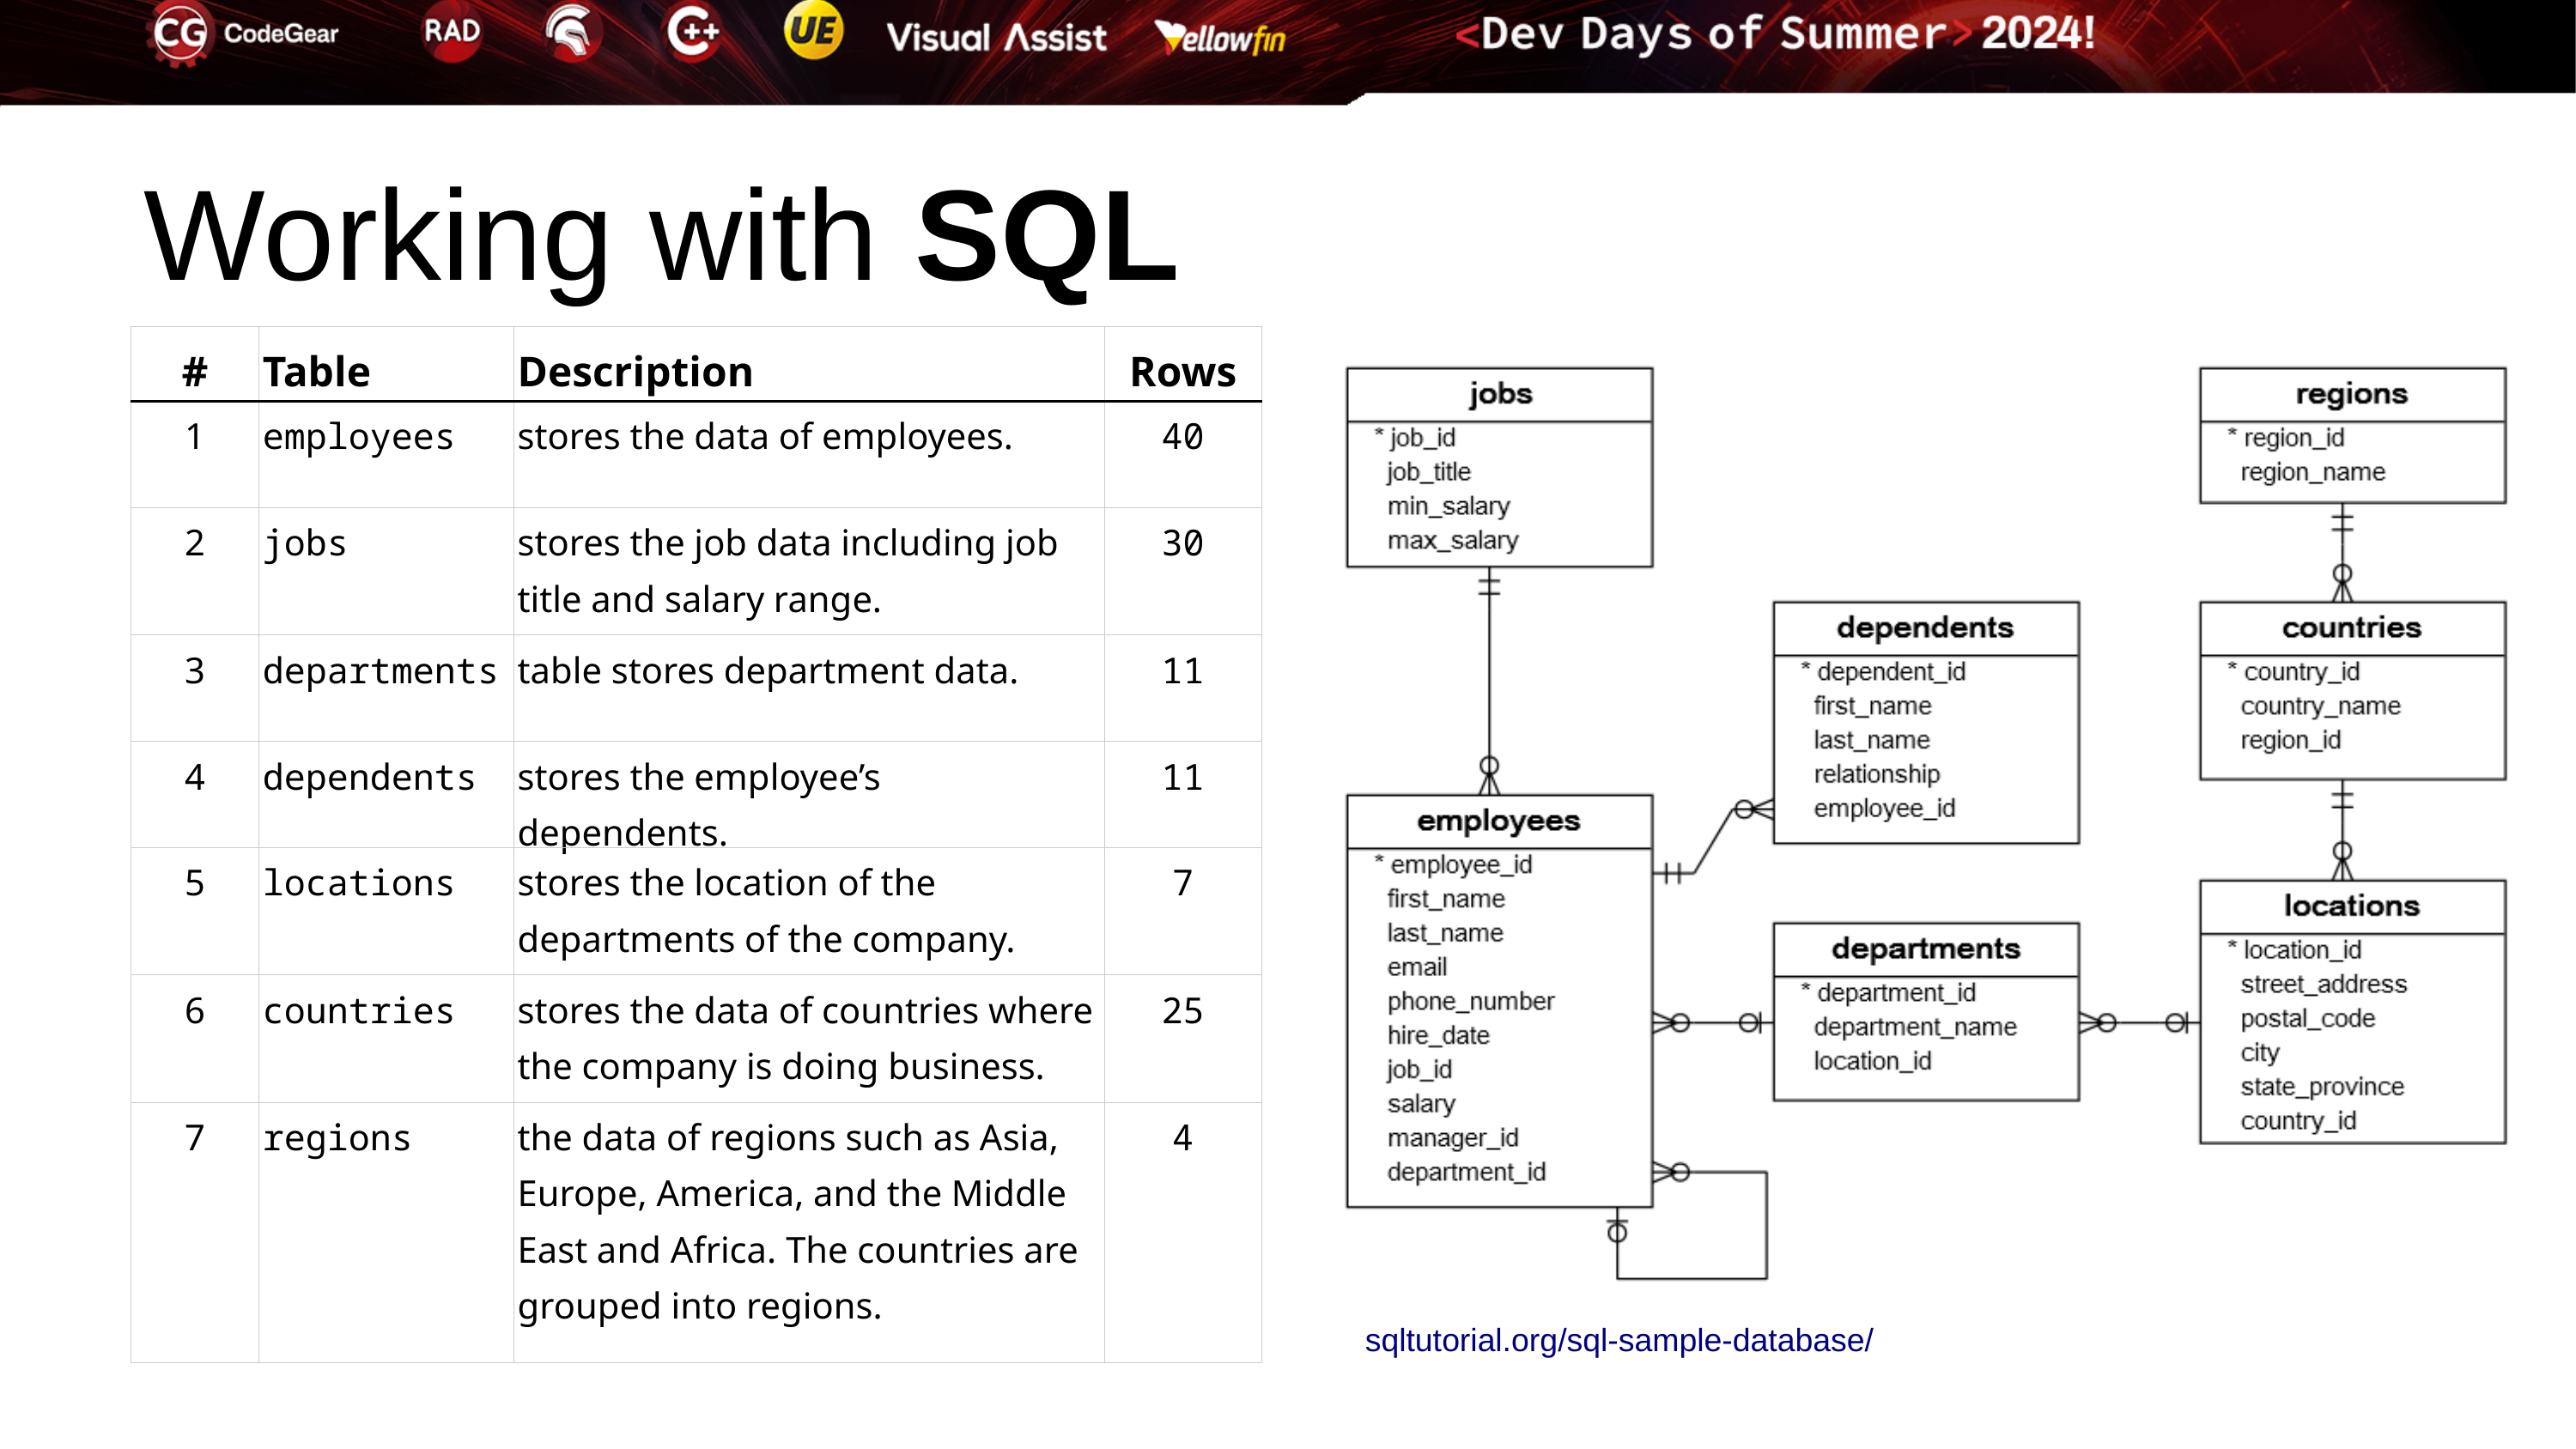

# Working with SQL
| # | Table | Description | Rows |
| --- | --- | --- | --- |
| 1 | employees | stores the data of employees. | 40 |
| 2 | jobs | stores the job data including job title and salary range. | 30 |
| 3 | departments | table stores department data. | 11 |
| 4 | dependents | stores the employee’s dependents. | 11 |
| 5 | locations | stores the location of the departments of the company. | 7 |
| 6 | countries | stores the data of countries where the company is doing business. | 25 |
| 7 | regions | the data of regions such as Asia, Europe, America, and the Middle East and Africa. The countries are grouped into regions. | 4 |
sqltutorial.org/sql-sample-database/